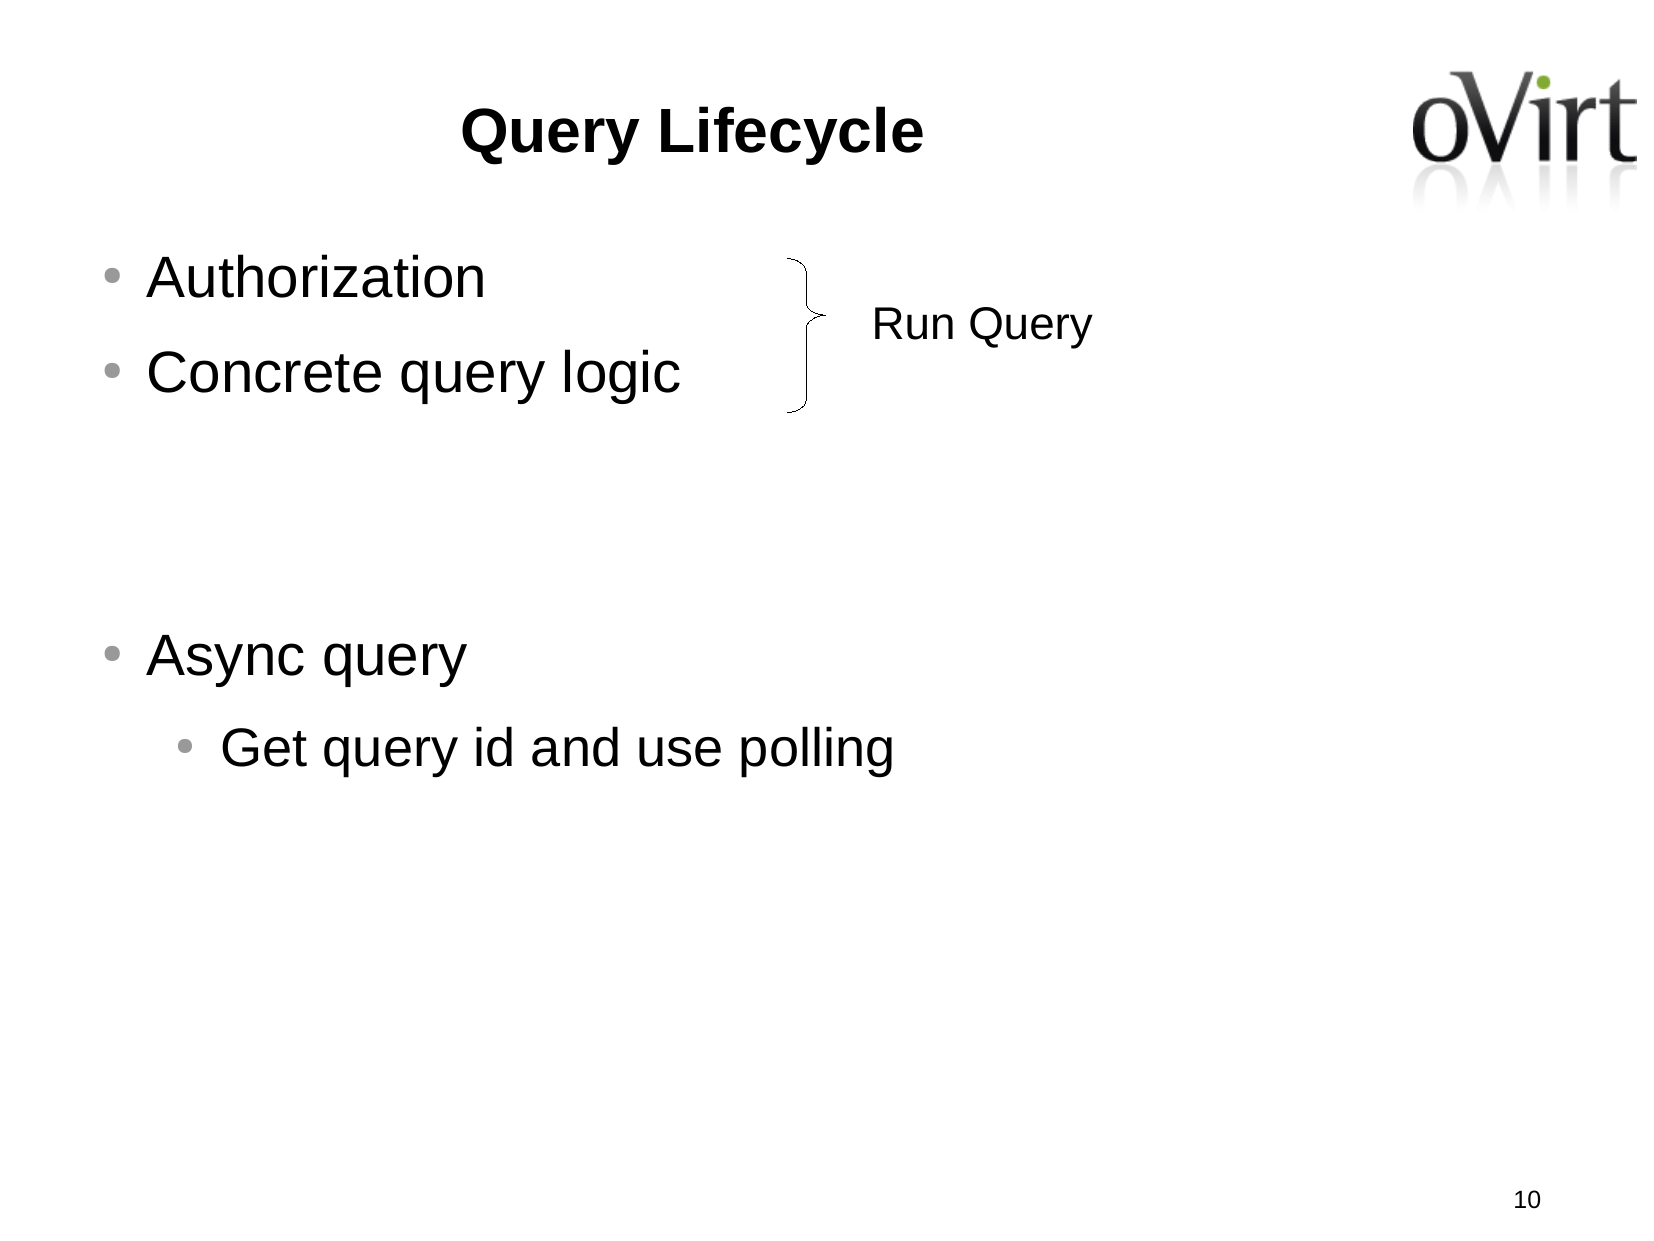

# Query Lifecycle
Authorization
Concrete query logic
Async query
Get query id and use polling
Run Query